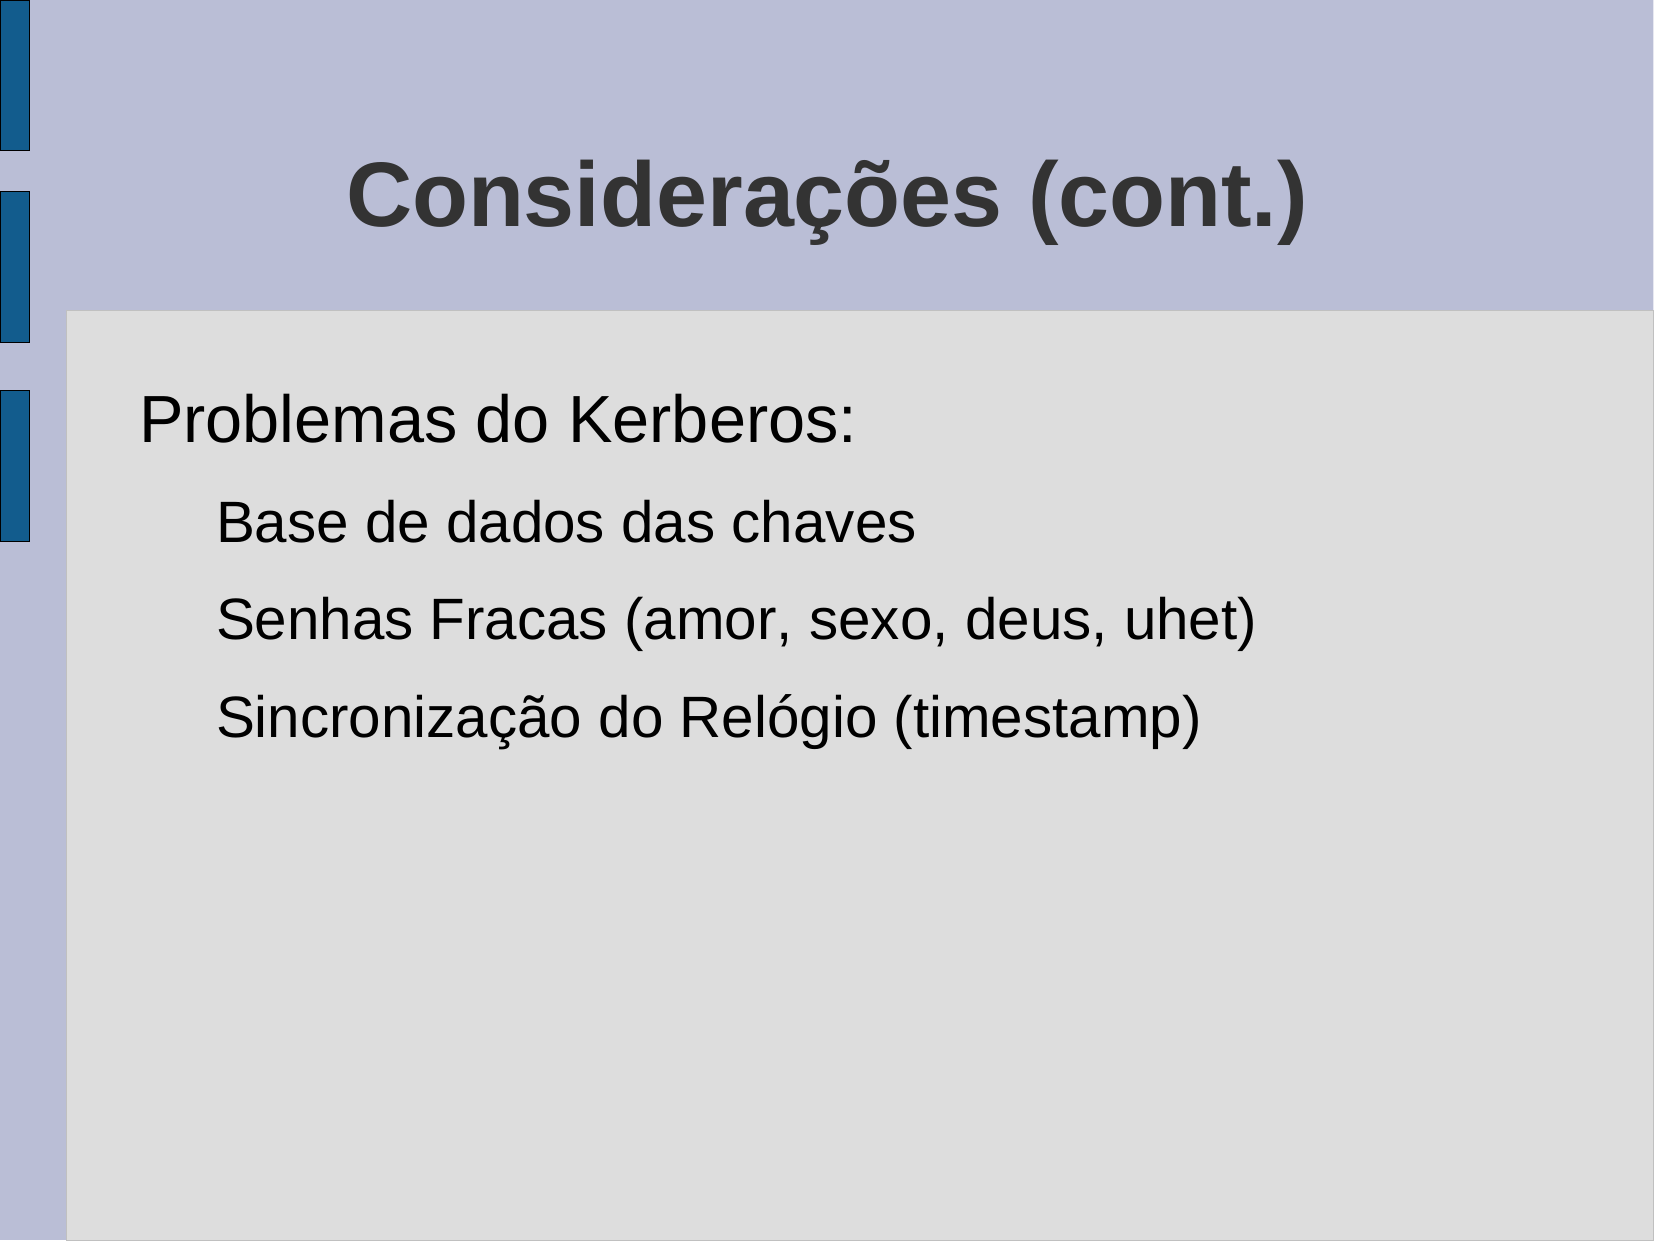

# Considerações (cont.)
Problemas do Kerberos:
Base de dados das chaves
Senhas Fracas (amor, sexo, deus, uhet)
Sincronização do Relógio (timestamp)